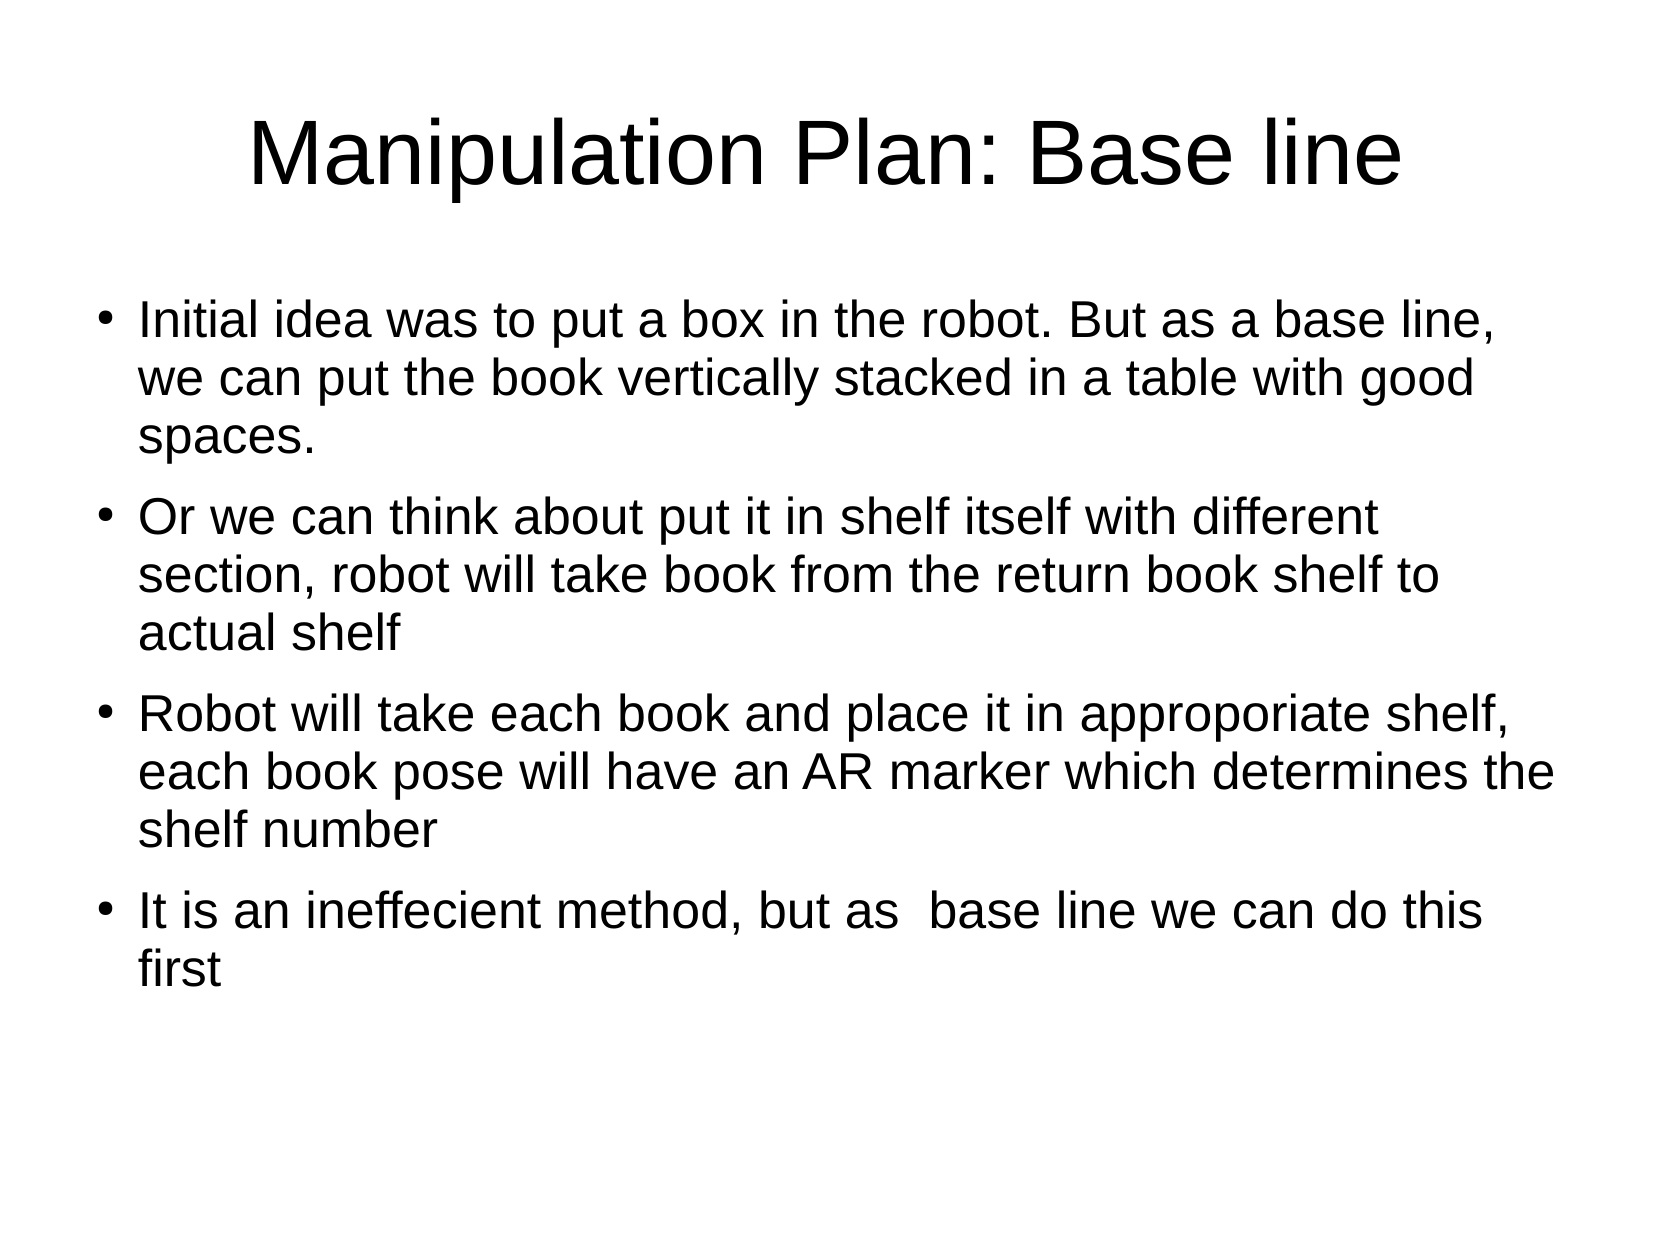

# Manipulation Plan: Base line
Initial idea was to put a box in the robot. But as a base line, we can put the book vertically stacked in a table with good spaces.
Or we can think about put it in shelf itself with different section, robot will take book from the return book shelf to actual shelf
Robot will take each book and place it in approporiate shelf, each book pose will have an AR marker which determines the shelf number
It is an ineffecient method, but as base line we can do this first